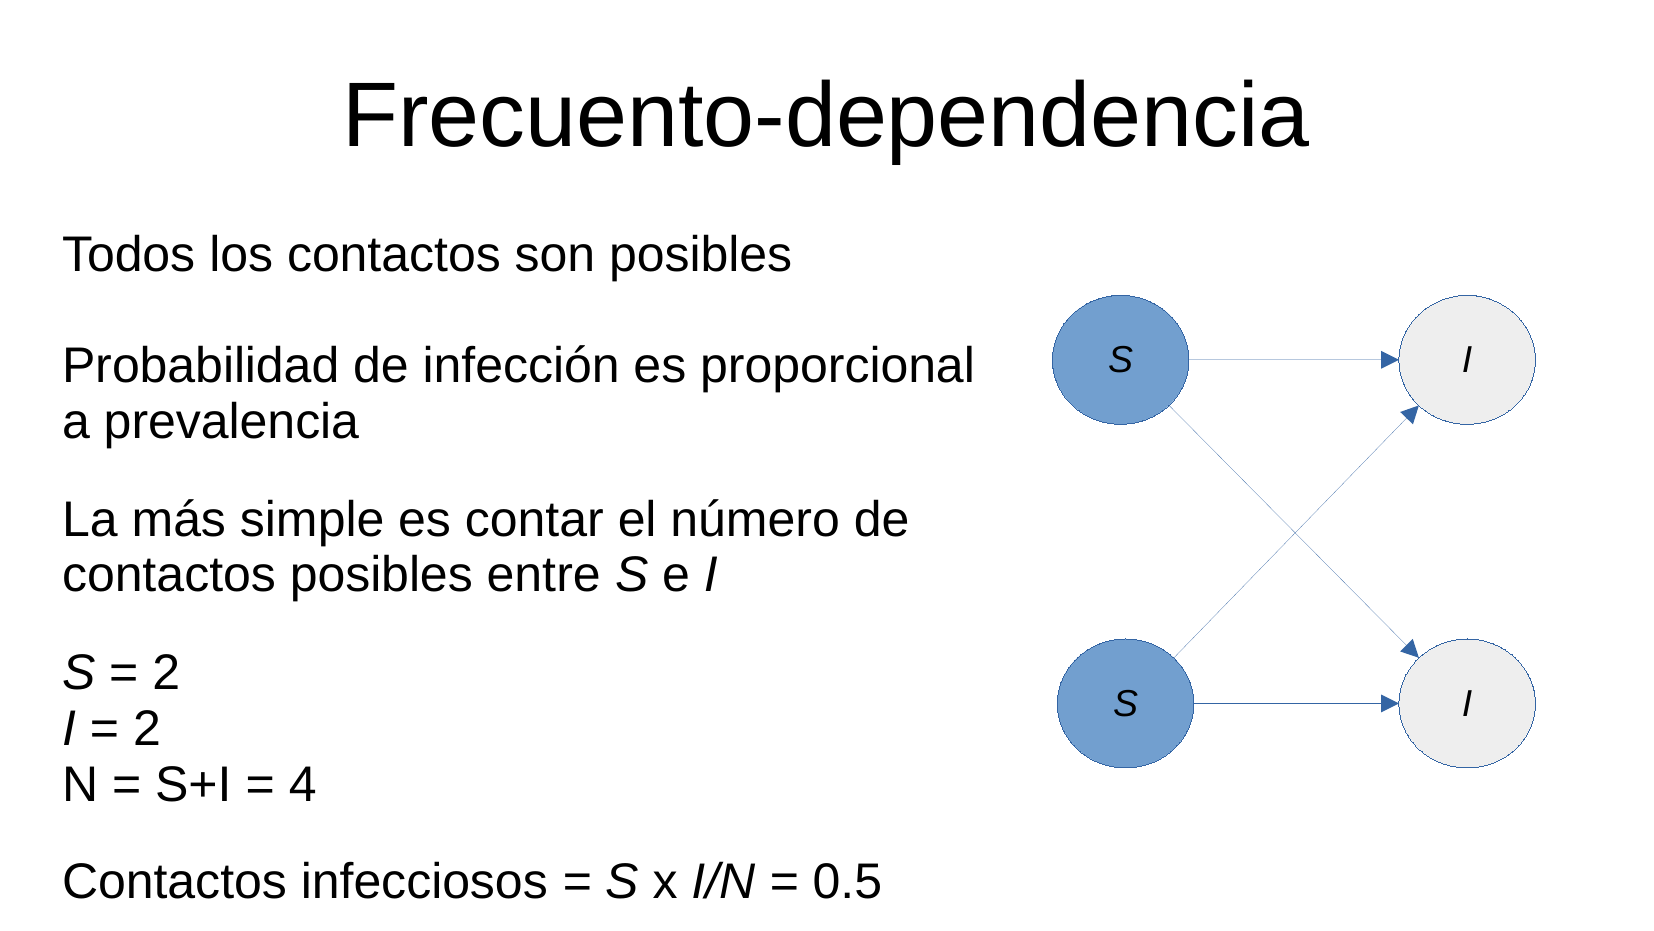

# Frecuento-dependencia
Todos los contactos son posibles
Probabilidad de infección es proporcional a prevalencia
La más simple es contar el número de contactos posibles entre S e I
S = 2
I = 2
N = S+I = 4
Contactos infecciosos = S x I/N = 0.5
S
I
S
I